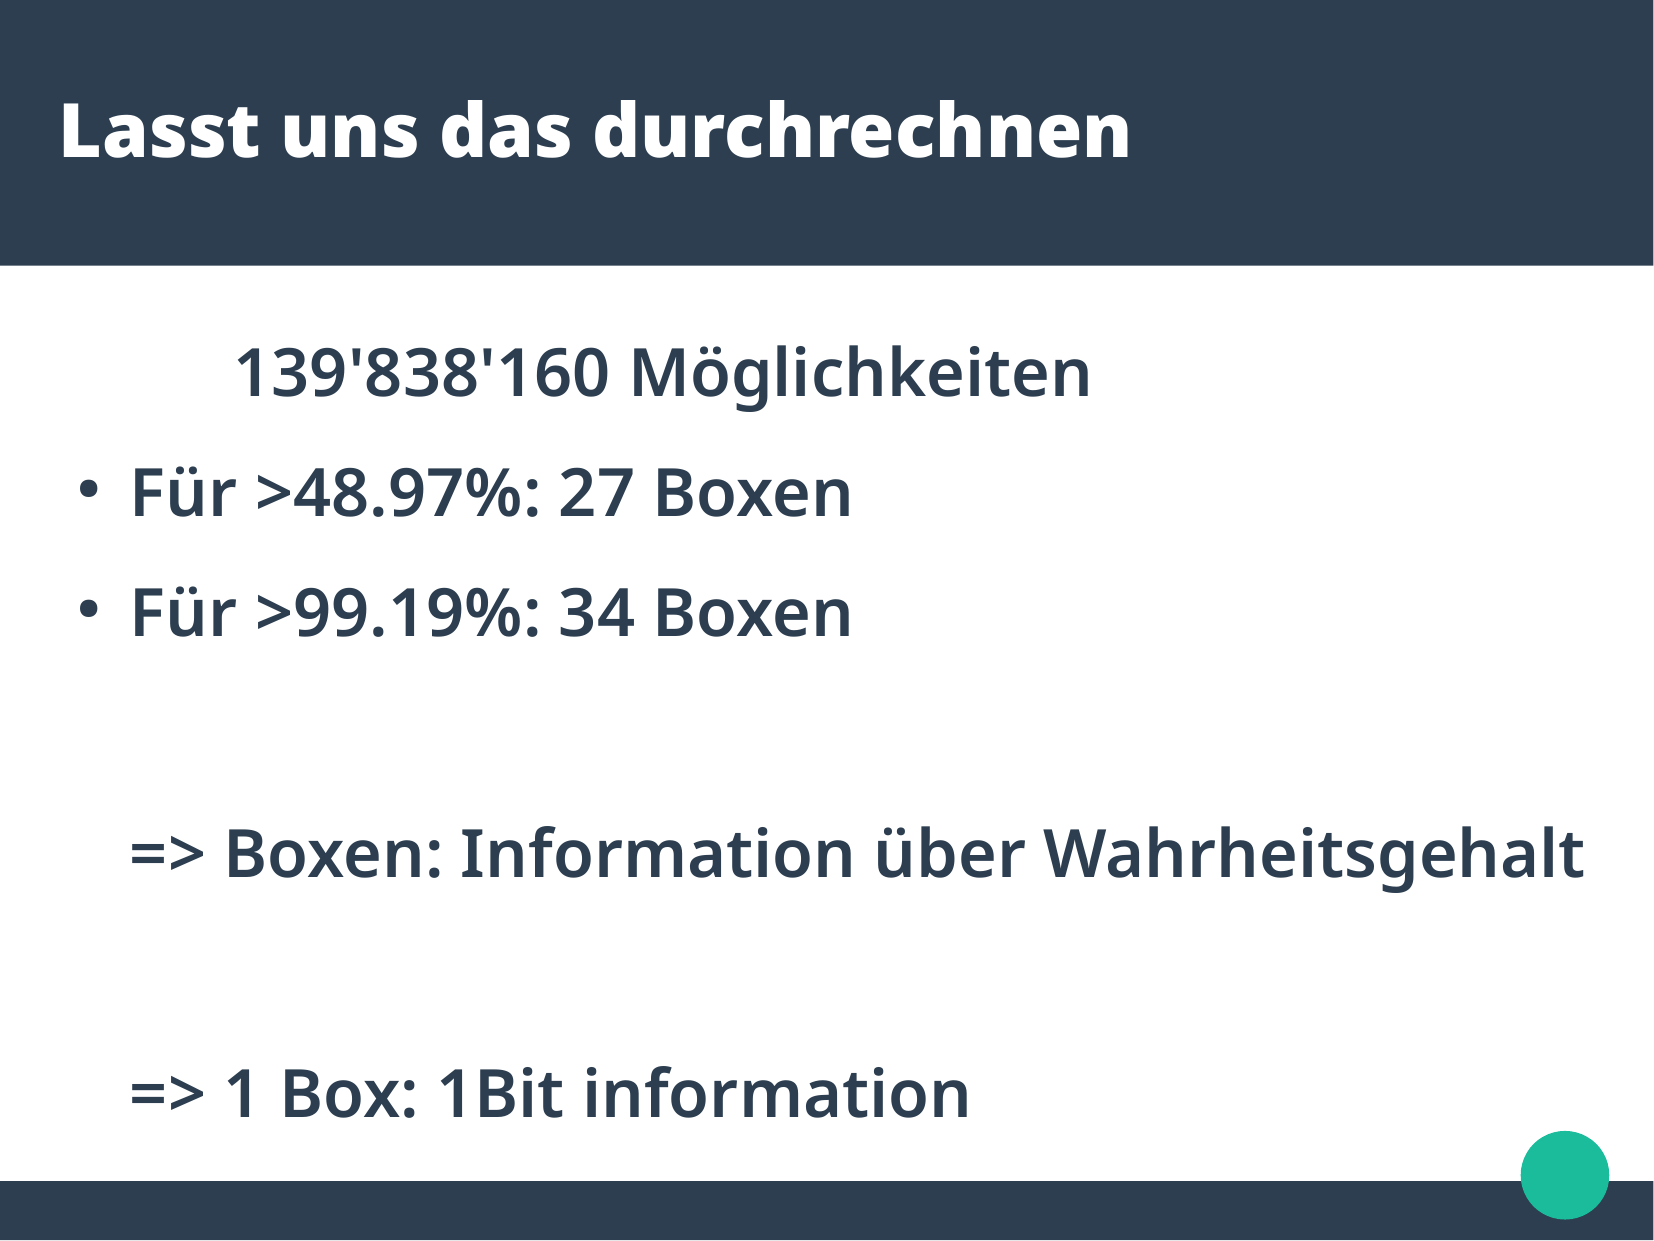

# Lasst uns das durchrechnen
 139'838'160 Möglichkeiten
Für >48.97%: 27 Boxen
Für >99.19%: 34 Boxen
=> Boxen: Information über Wahrheitsgehalt
=> 1 Box: 1Bit information